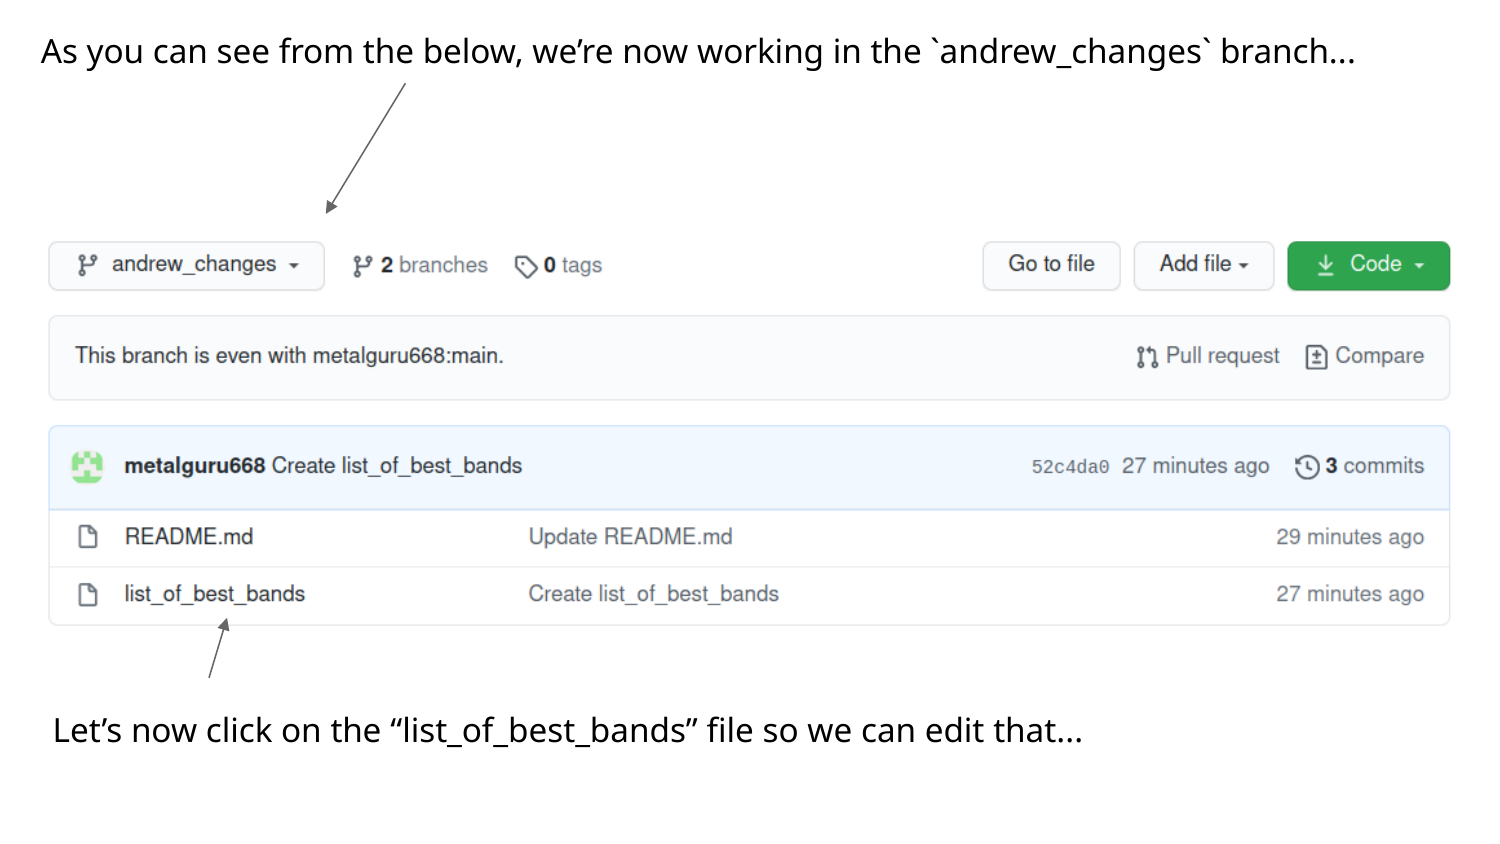

As you can see from the below, we’re now working in the `andrew_changes` branch...
Let’s now click on the “list_of_best_bands” file so we can edit that...